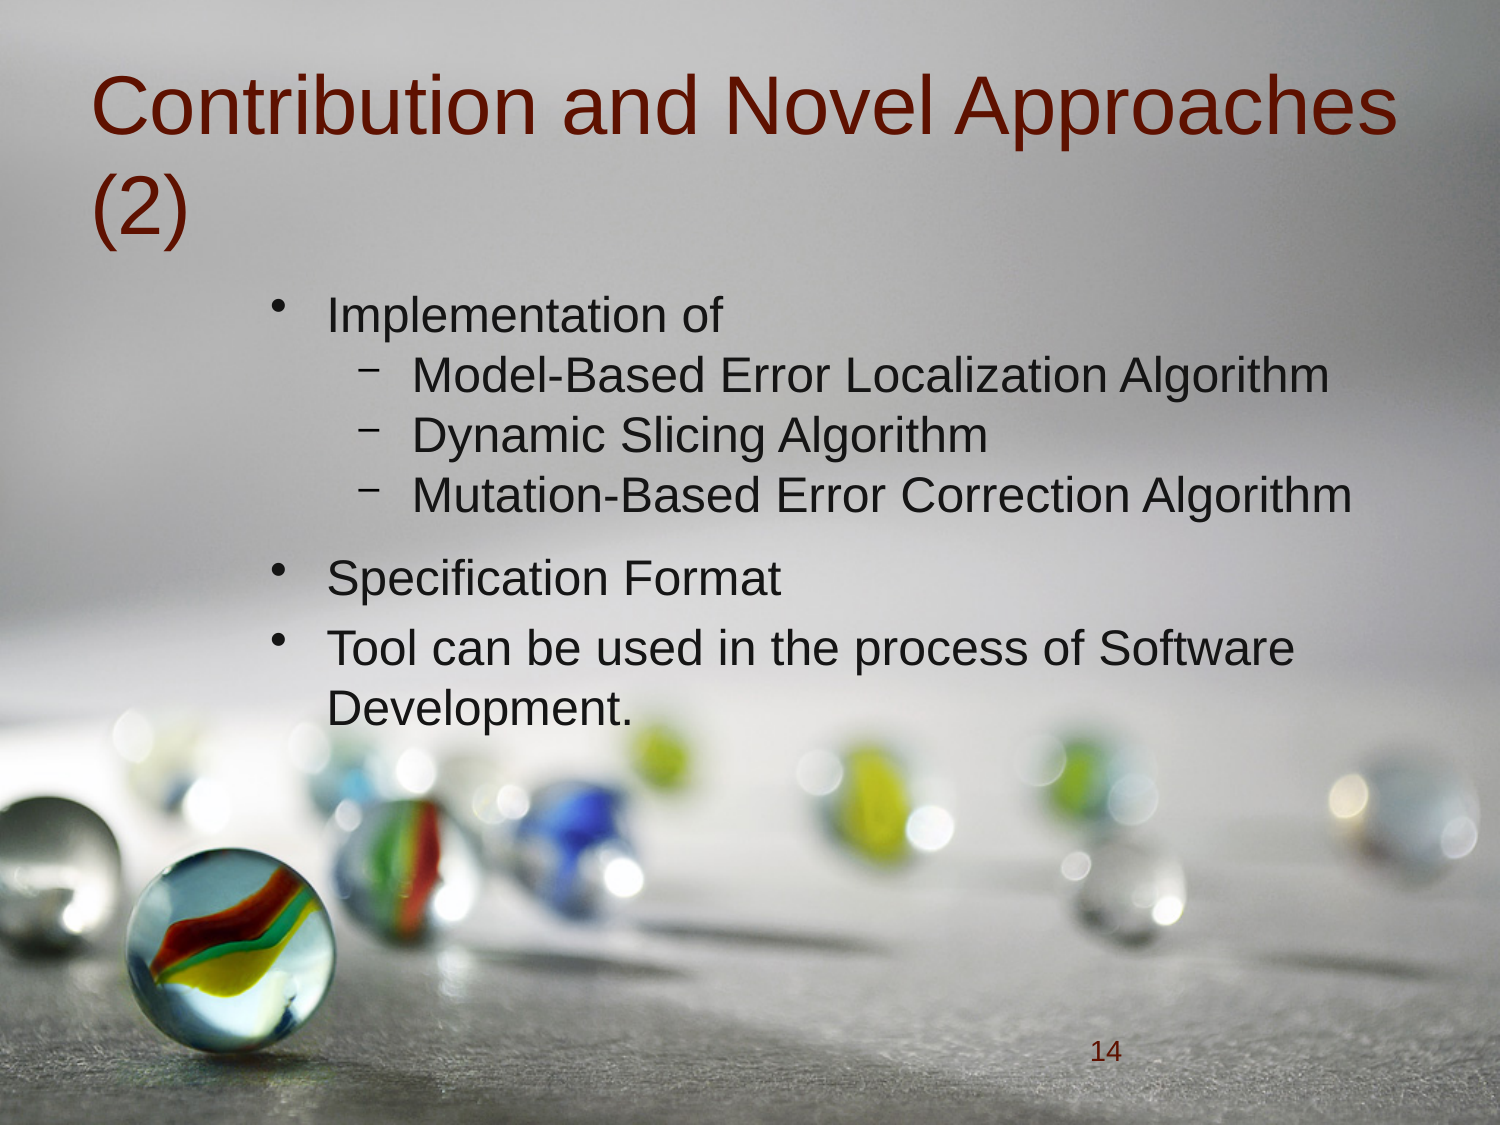

# Contribution and Novel Approaches (2)
Implementation of
Model-Based Error Localization Algorithm
Dynamic Slicing Algorithm
Mutation-Based Error Correction Algorithm
Specification Format
Tool can be used in the process of Software Development.
Tallinn, 01.01.2016
14